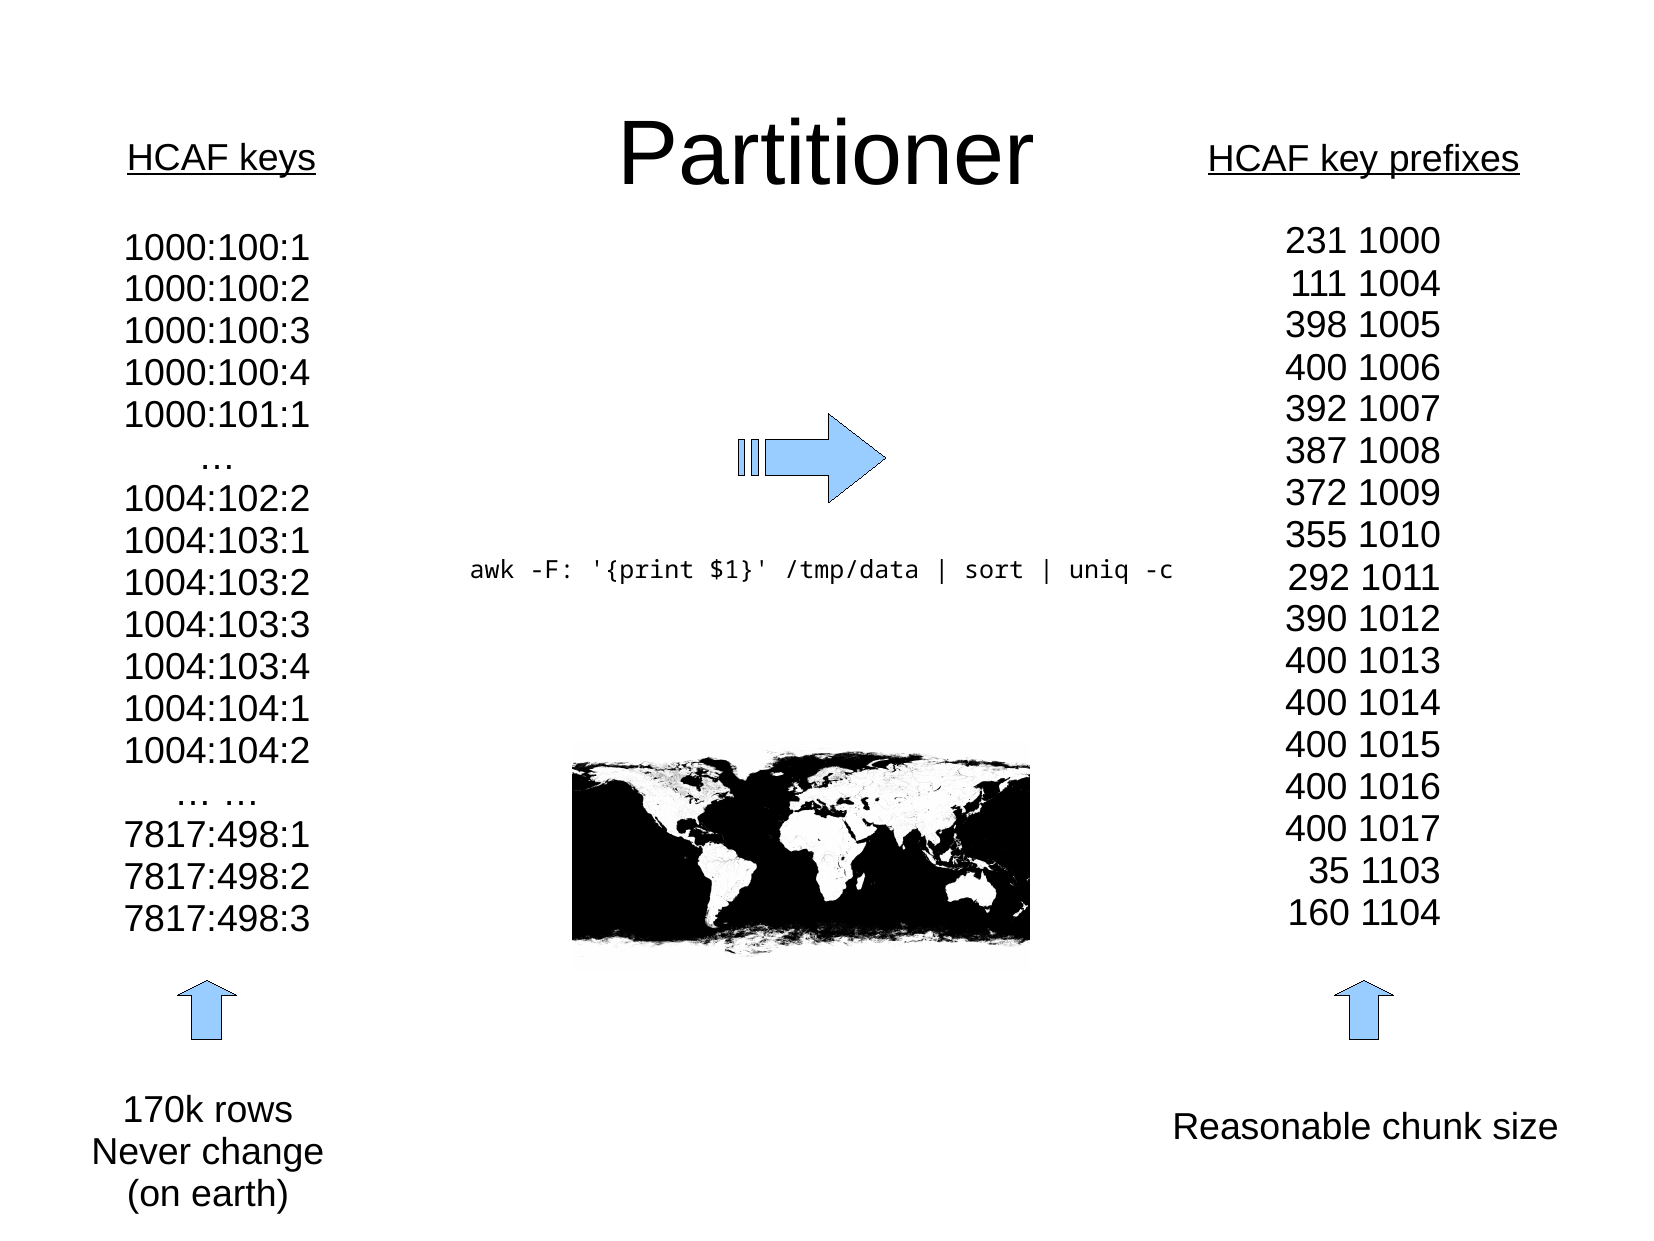

# Partitioner
HCAF keys
HCAF key prefixes
 231 1000
 111 1004
 398 1005
 400 1006
 392 1007
 387 1008
 372 1009
 355 1010
 292 1011
 390 1012
 400 1013
 400 1014
 400 1015
 400 1016
 400 1017
 35 1103
 160 1104
1000:100:1
1000:100:2
1000:100:3
1000:100:4
1000:101:1
…
1004:102:2
1004:103:1
1004:103:2
1004:103:3
1004:103:4
1004:104:1
1004:104:2
… …
7817:498:1
7817:498:2
7817:498:3
awk -F: '{print $1}' /tmp/data | sort | uniq -c
170k rows
Never change
(on earth)
Reasonable chunk size